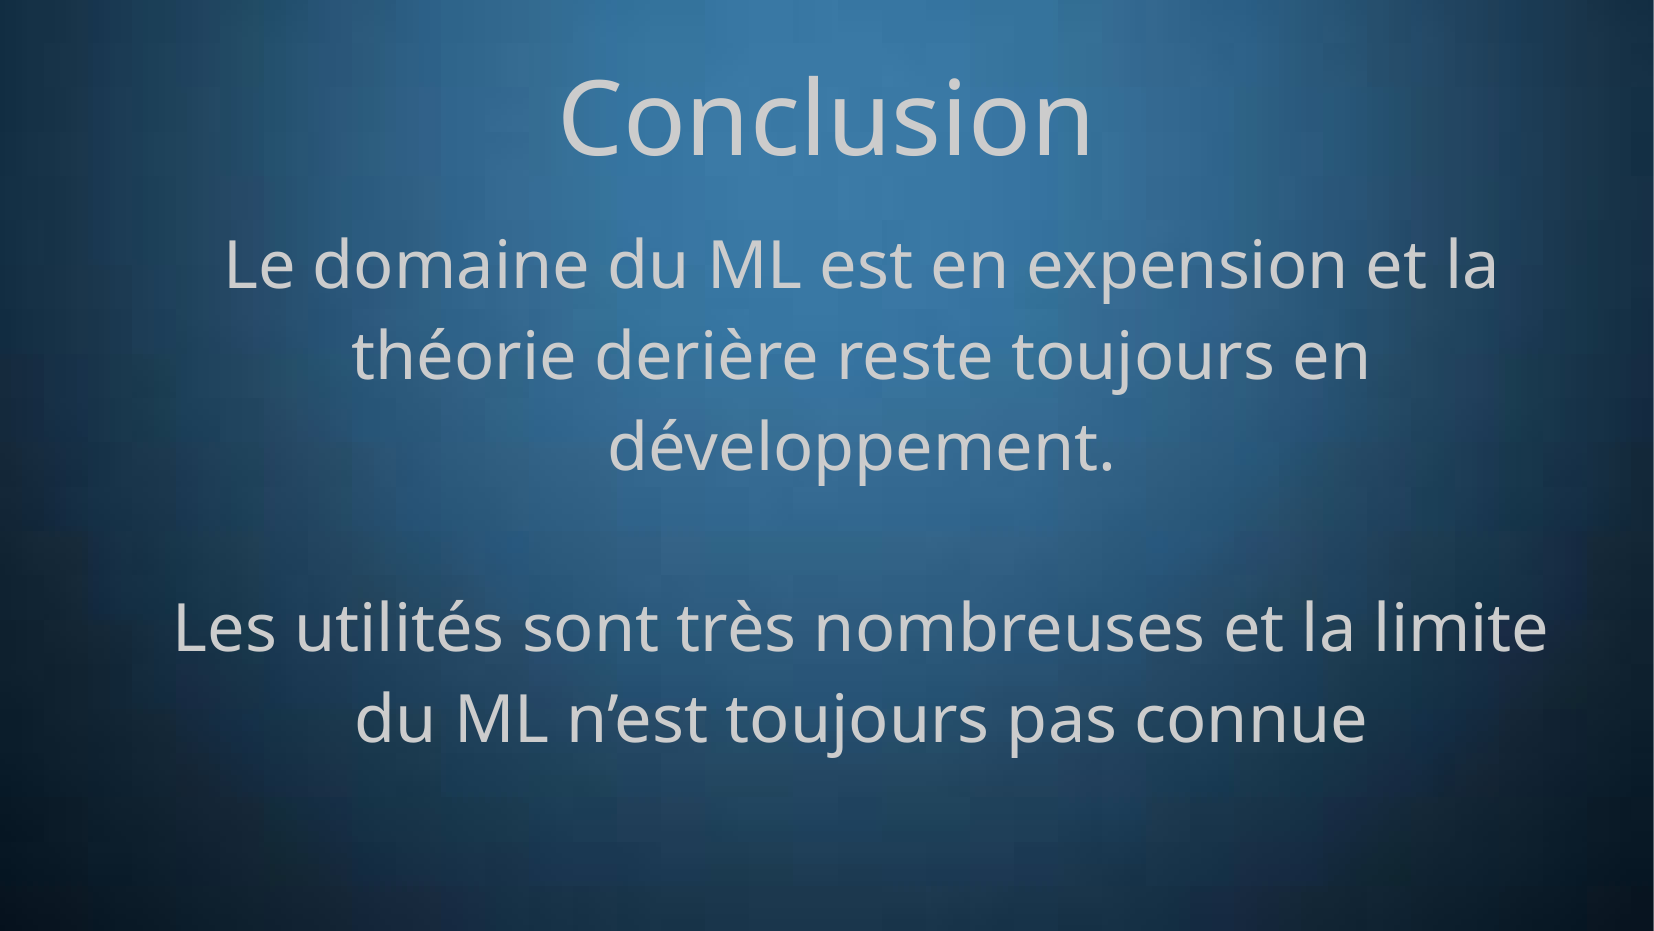

# Conclusion
Le domaine du ML est en expension et la théorie derière reste toujours en développement.
Les utilités sont très nombreuses et la limite du ML n’est toujours pas connue